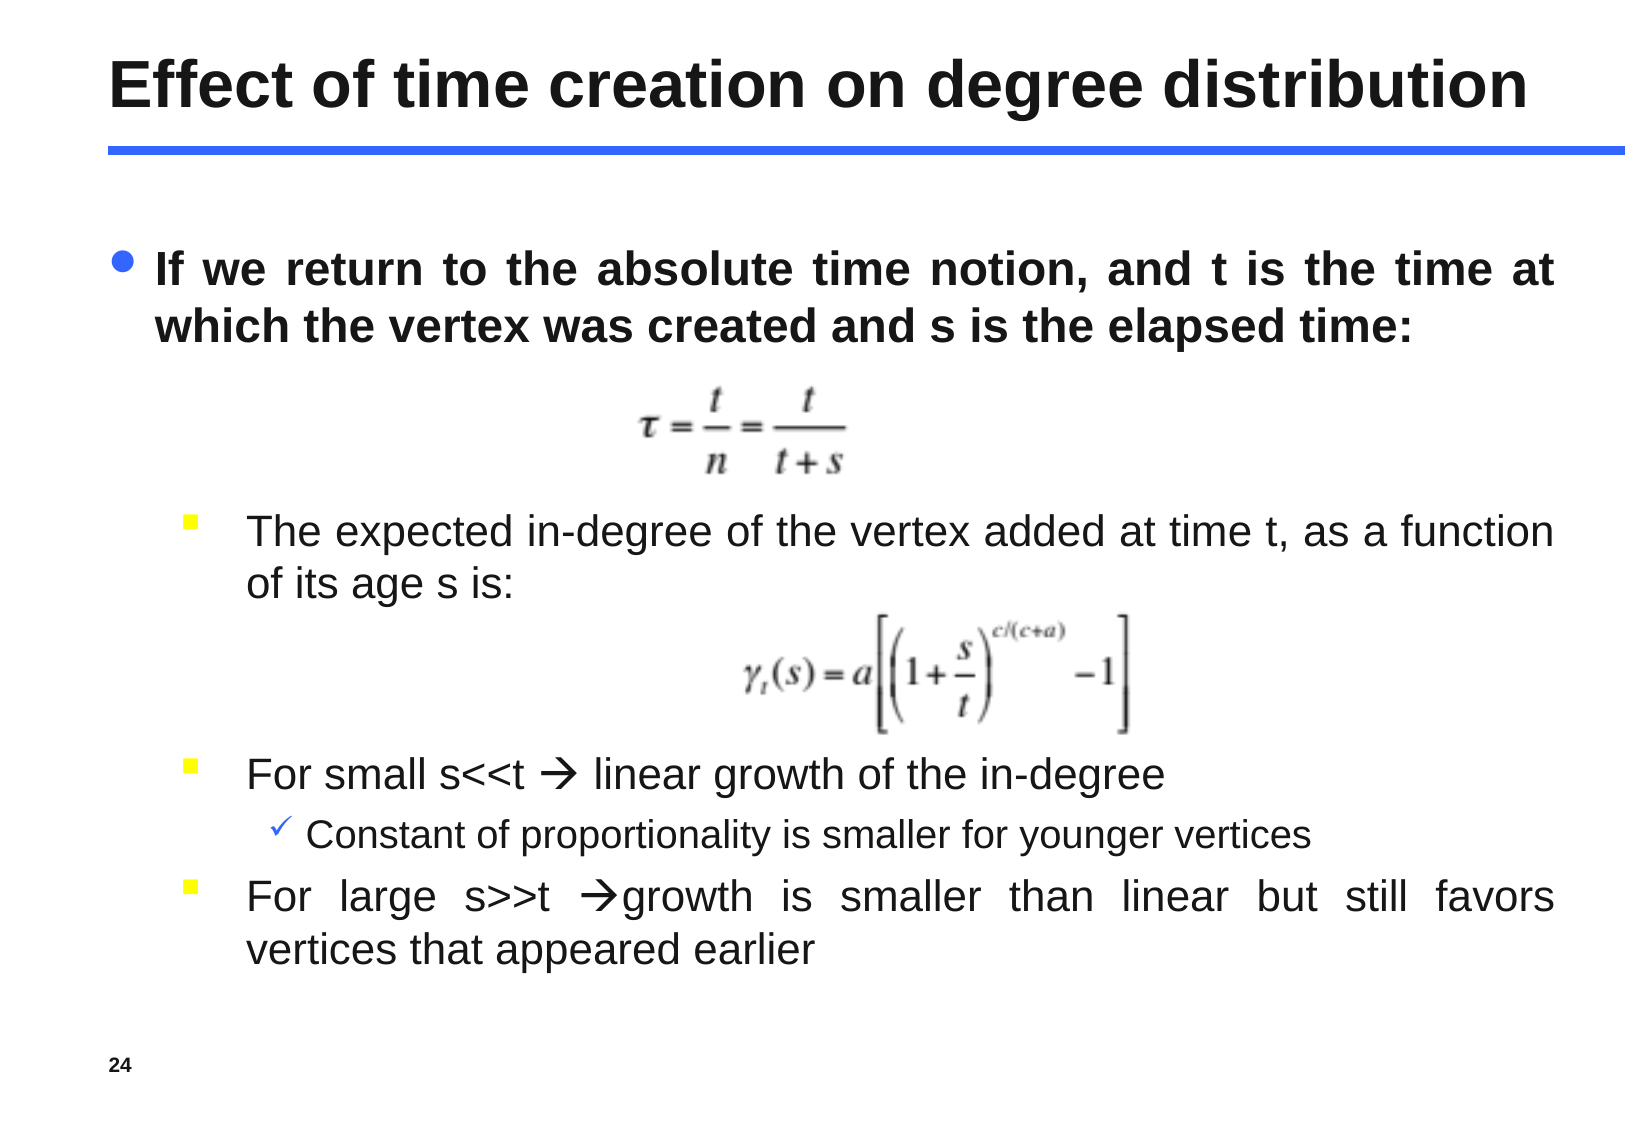

# Effect of time creation on degree distribution
If we return to the absolute time notion, and t is the time at which the vertex was created and s is the elapsed time:
The expected in-degree of the vertex added at time t, as a function of its age s is:
For small s<<t  linear growth of the in-degree
Constant of proportionality is smaller for younger vertices
For large s>>t growth is smaller than linear but still favors vertices that appeared earlier